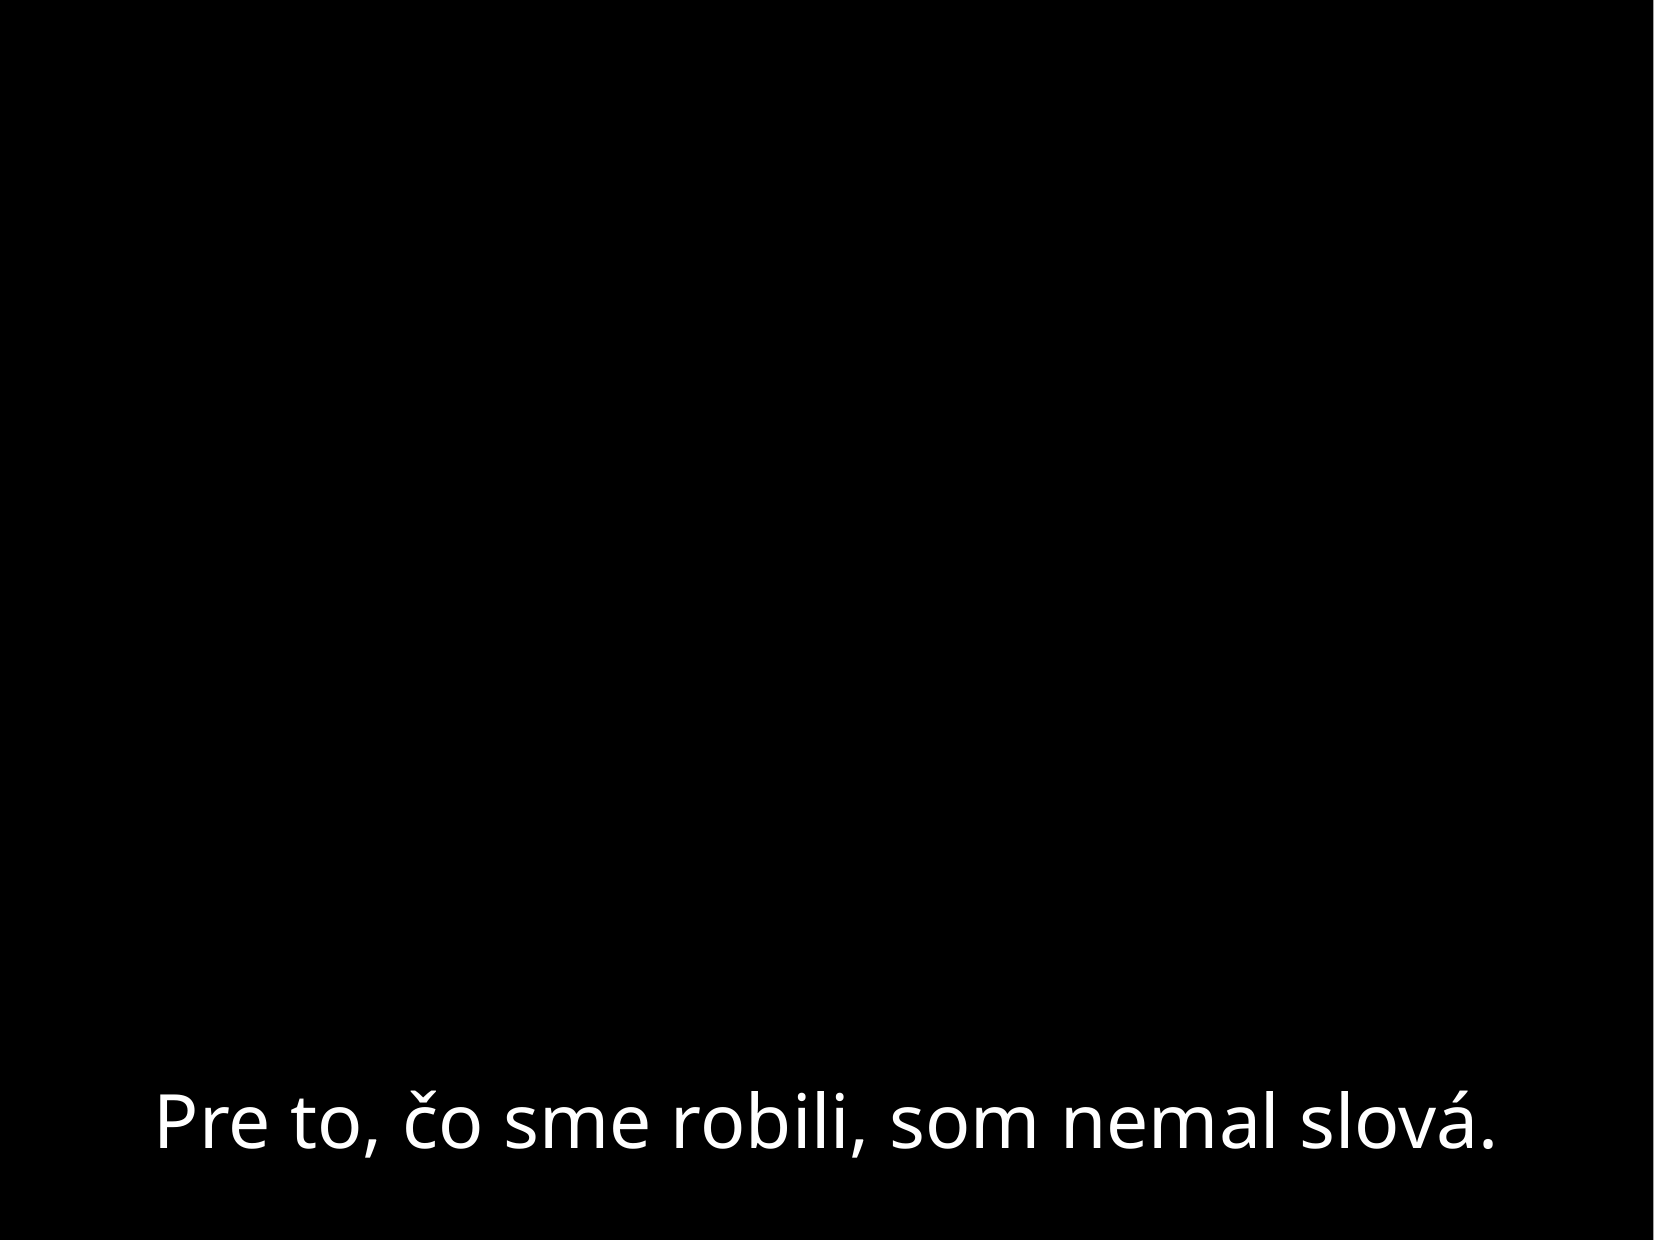

# Pre to, čo sme robili, som nemal slová.